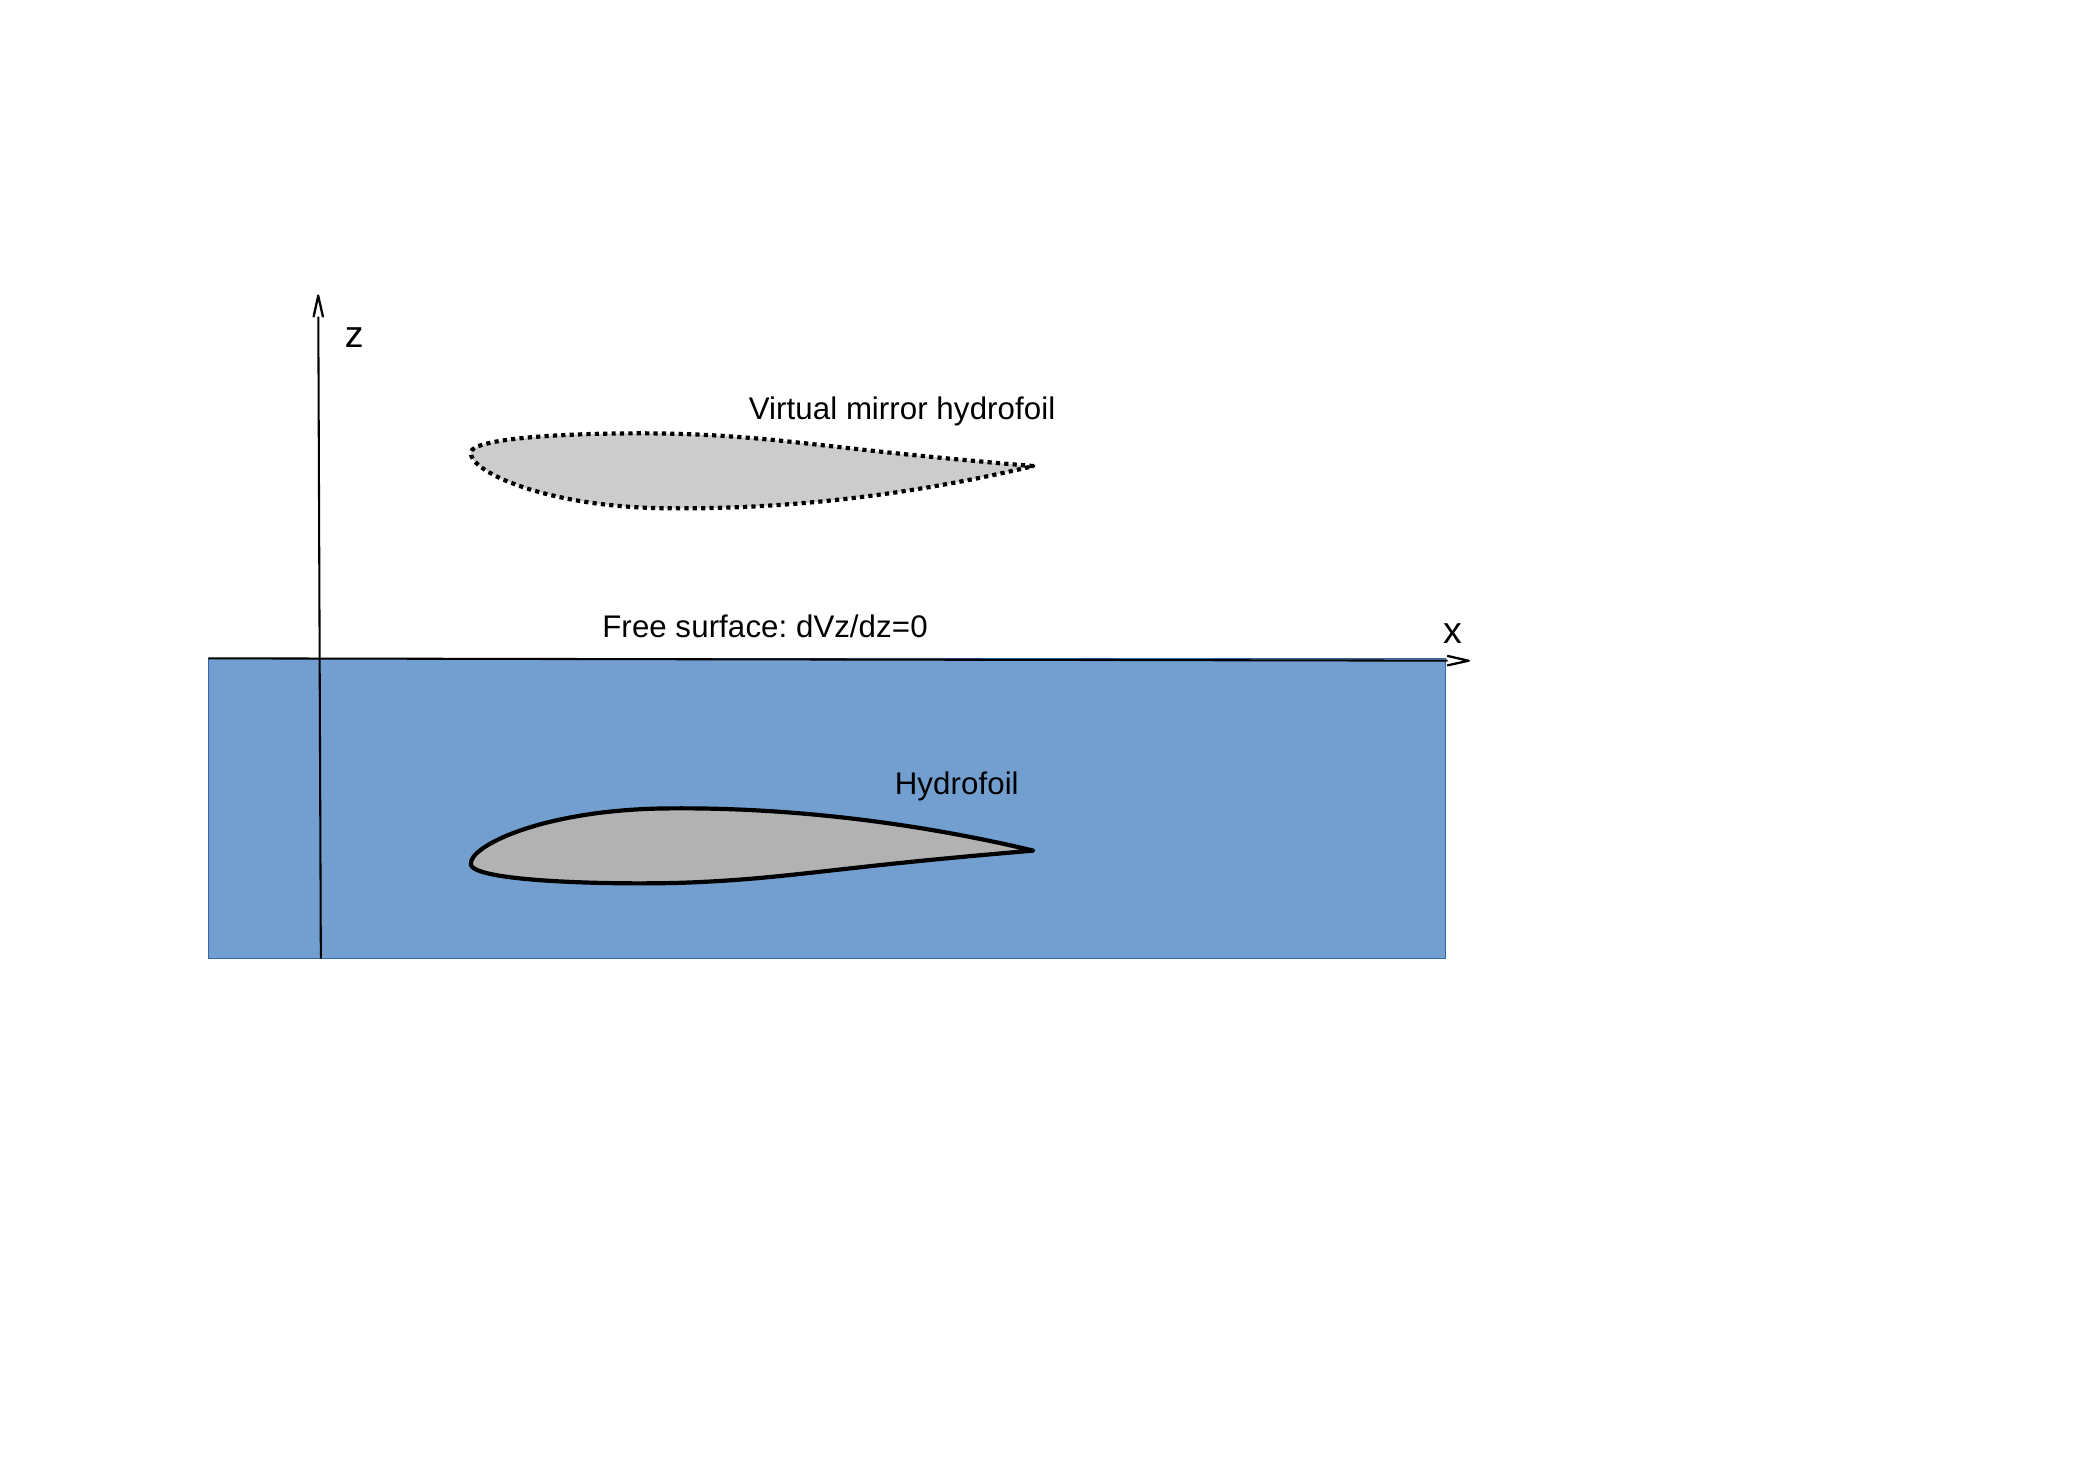

z
Virtual mirror hydrofoil
Free surface: dVz/dz=0
x
Hydrofoil